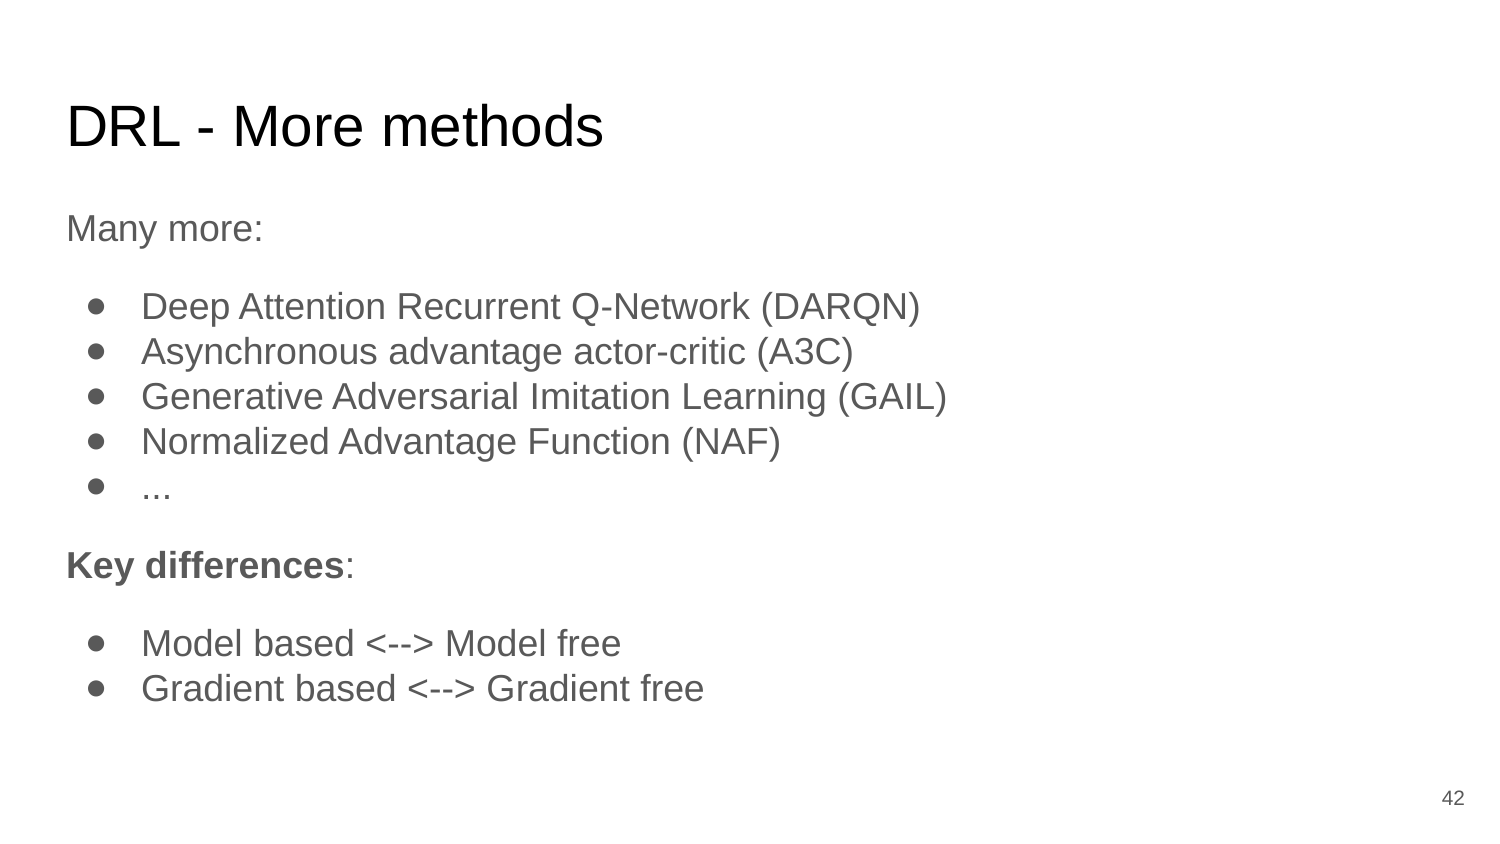

# DRL - More methods
Many more:
Deep Attention Recurrent Q-Network (DARQN)
Asynchronous advantage actor-critic (A3C)
Generative Adversarial Imitation Learning (GAIL)
Normalized Advantage Function (NAF)
...
Key differences:
Model based <--> Model free
Gradient based <--> Gradient free